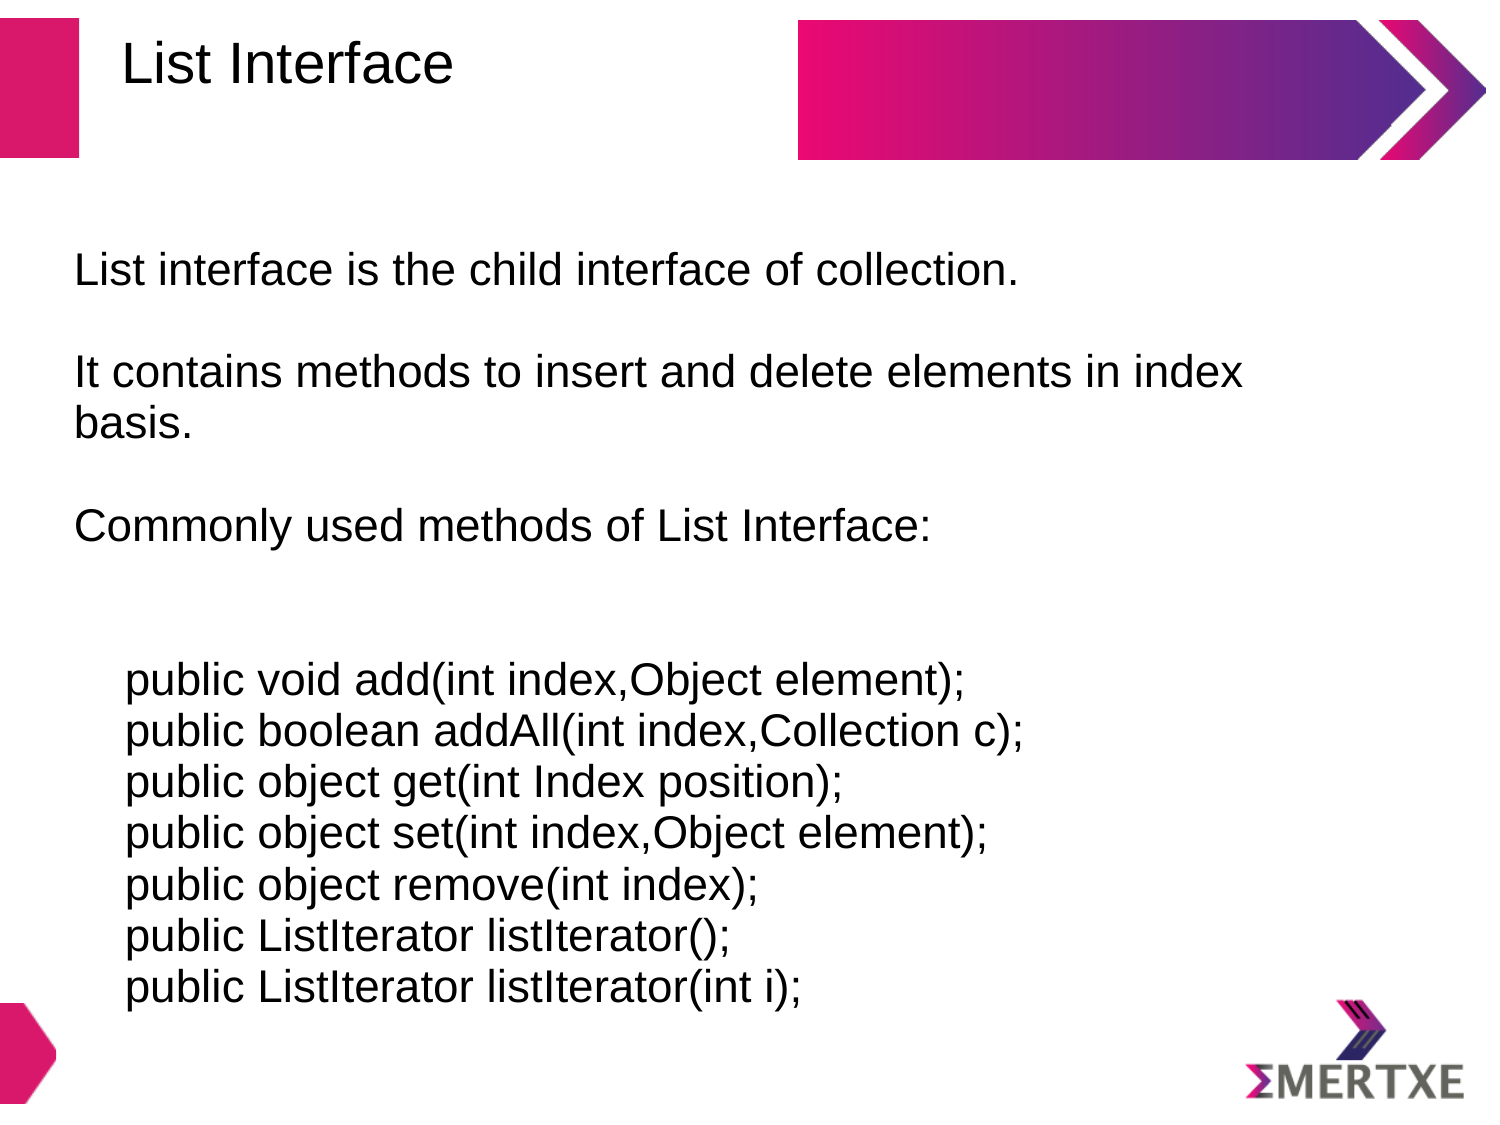

List Interface
List interface is the child interface of collection.
It contains methods to insert and delete elements in index basis.
Commonly used methods of List Interface:
 public void add(int index,Object element);
 public boolean addAll(int index,Collection c);
 public object get(int Index position);
 public object set(int index,Object element);
 public object remove(int index);
 public ListIterator listIterator();
 public ListIterator listIterator(int i);